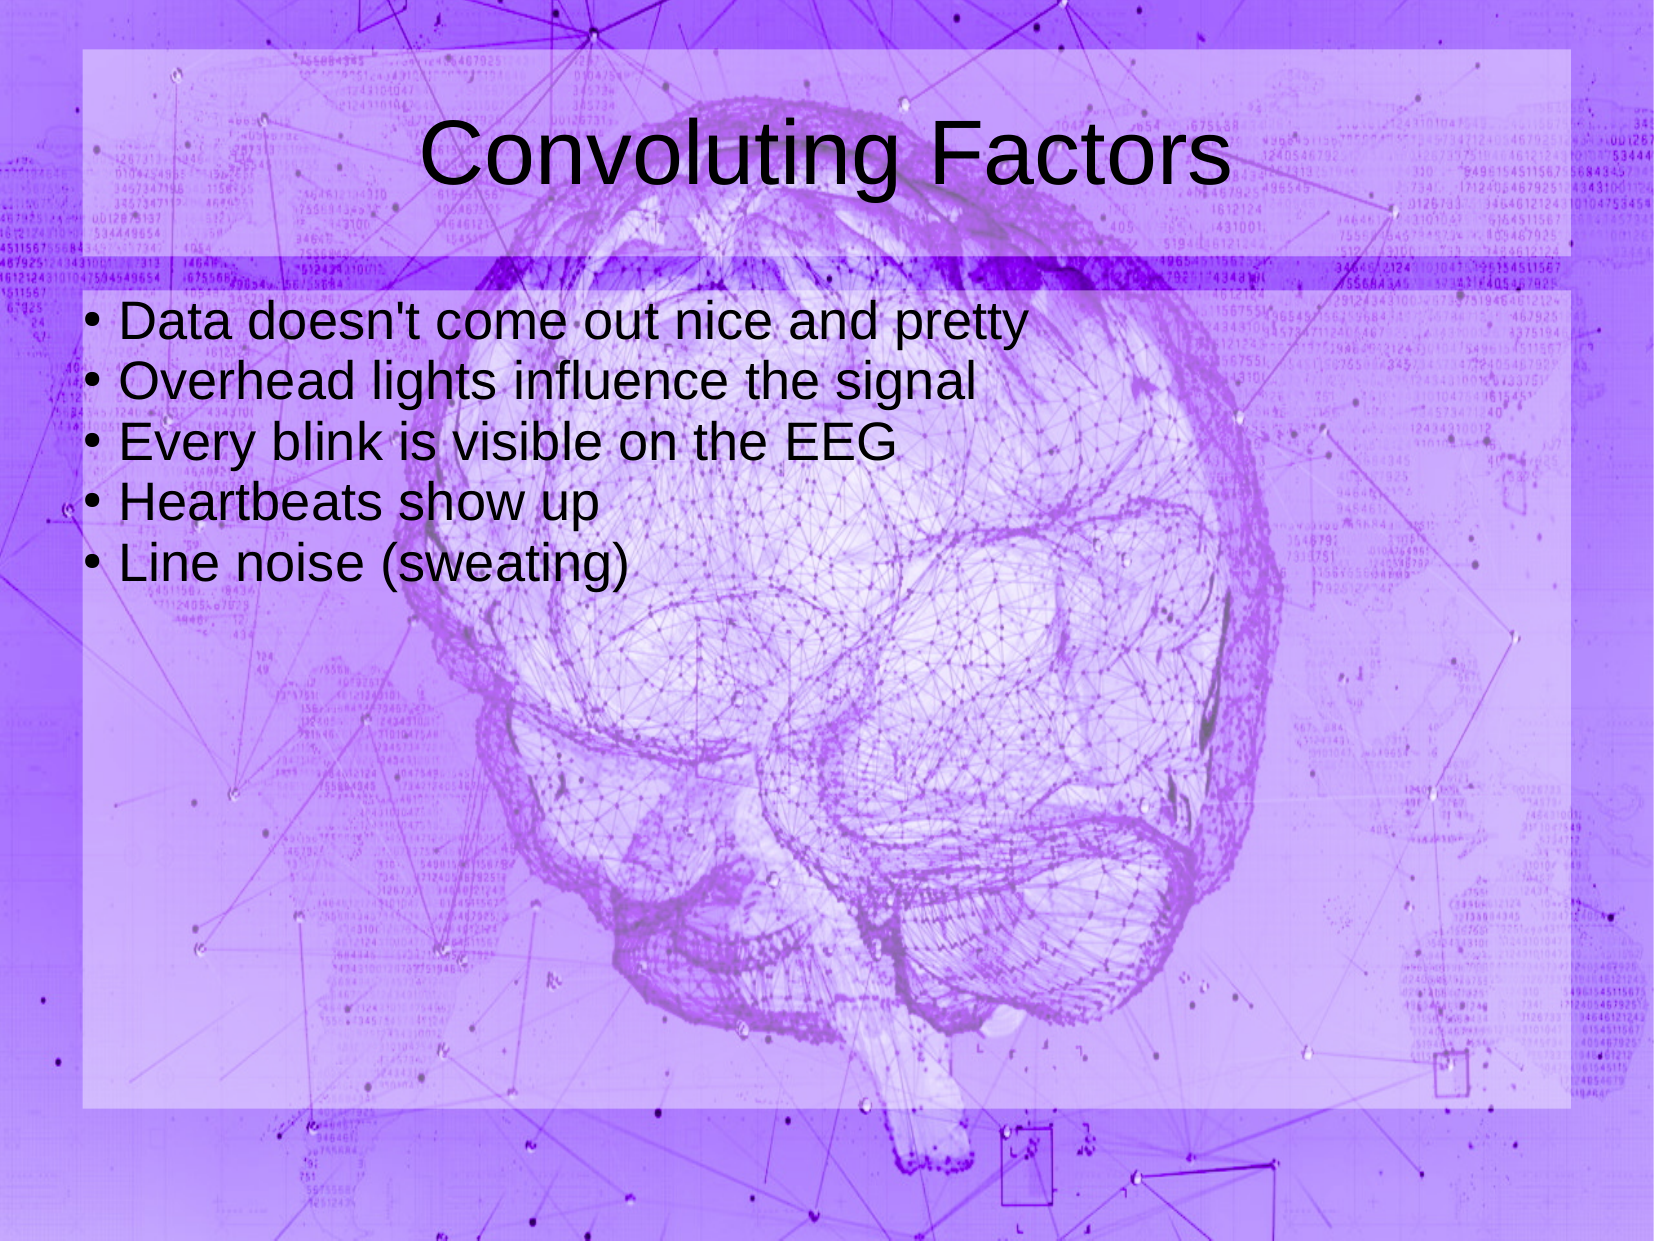

# Convoluting Factors
Data doesn't come out nice and pretty
Overhead lights influence the signal
Every blink is visible on the EEG
Heartbeats show up
Line noise (sweating)